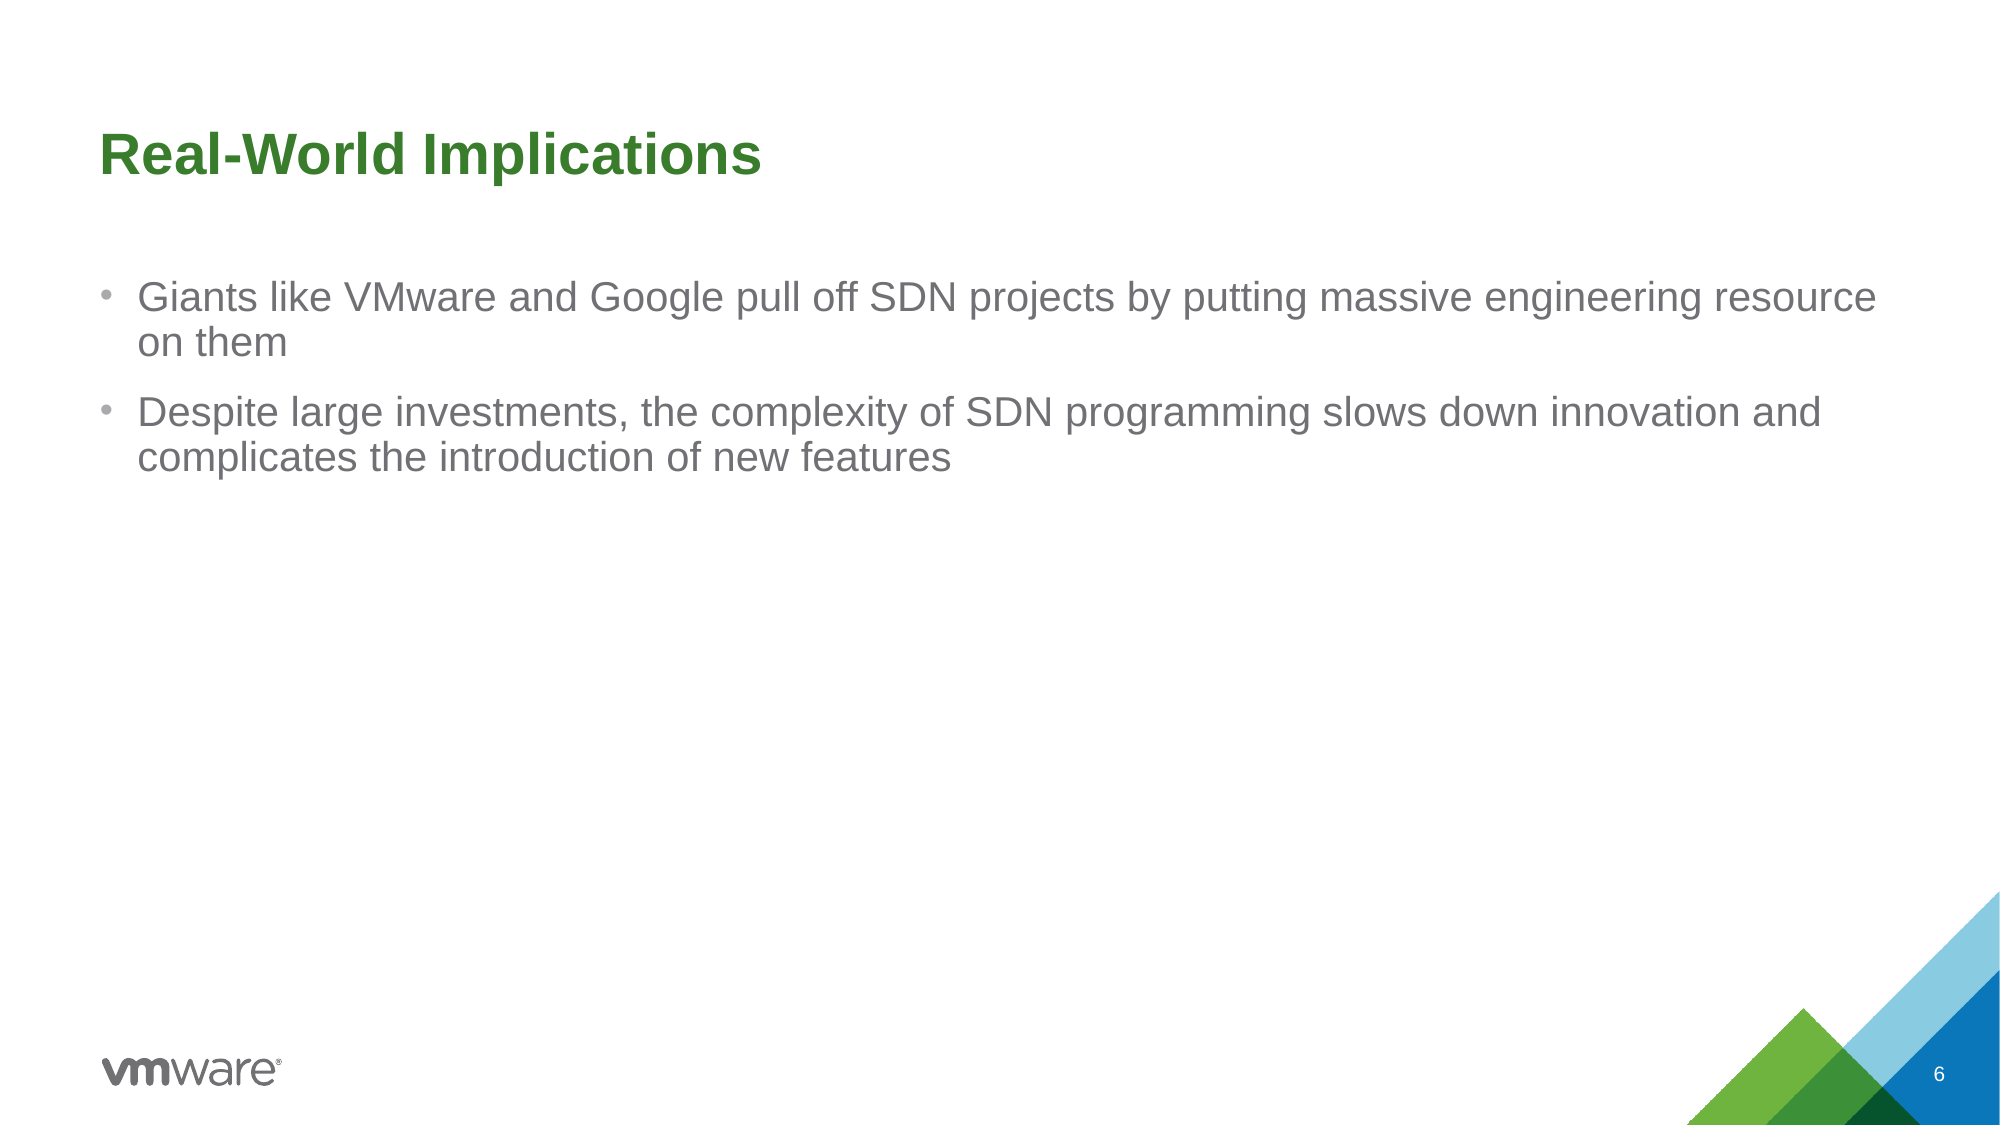

Real-World Implications
# Giants like VMware and Google pull off SDN projects by putting massive engineering resource on them
Despite large investments, the complexity of SDN programming slows down innovation and complicates the introduction of new features